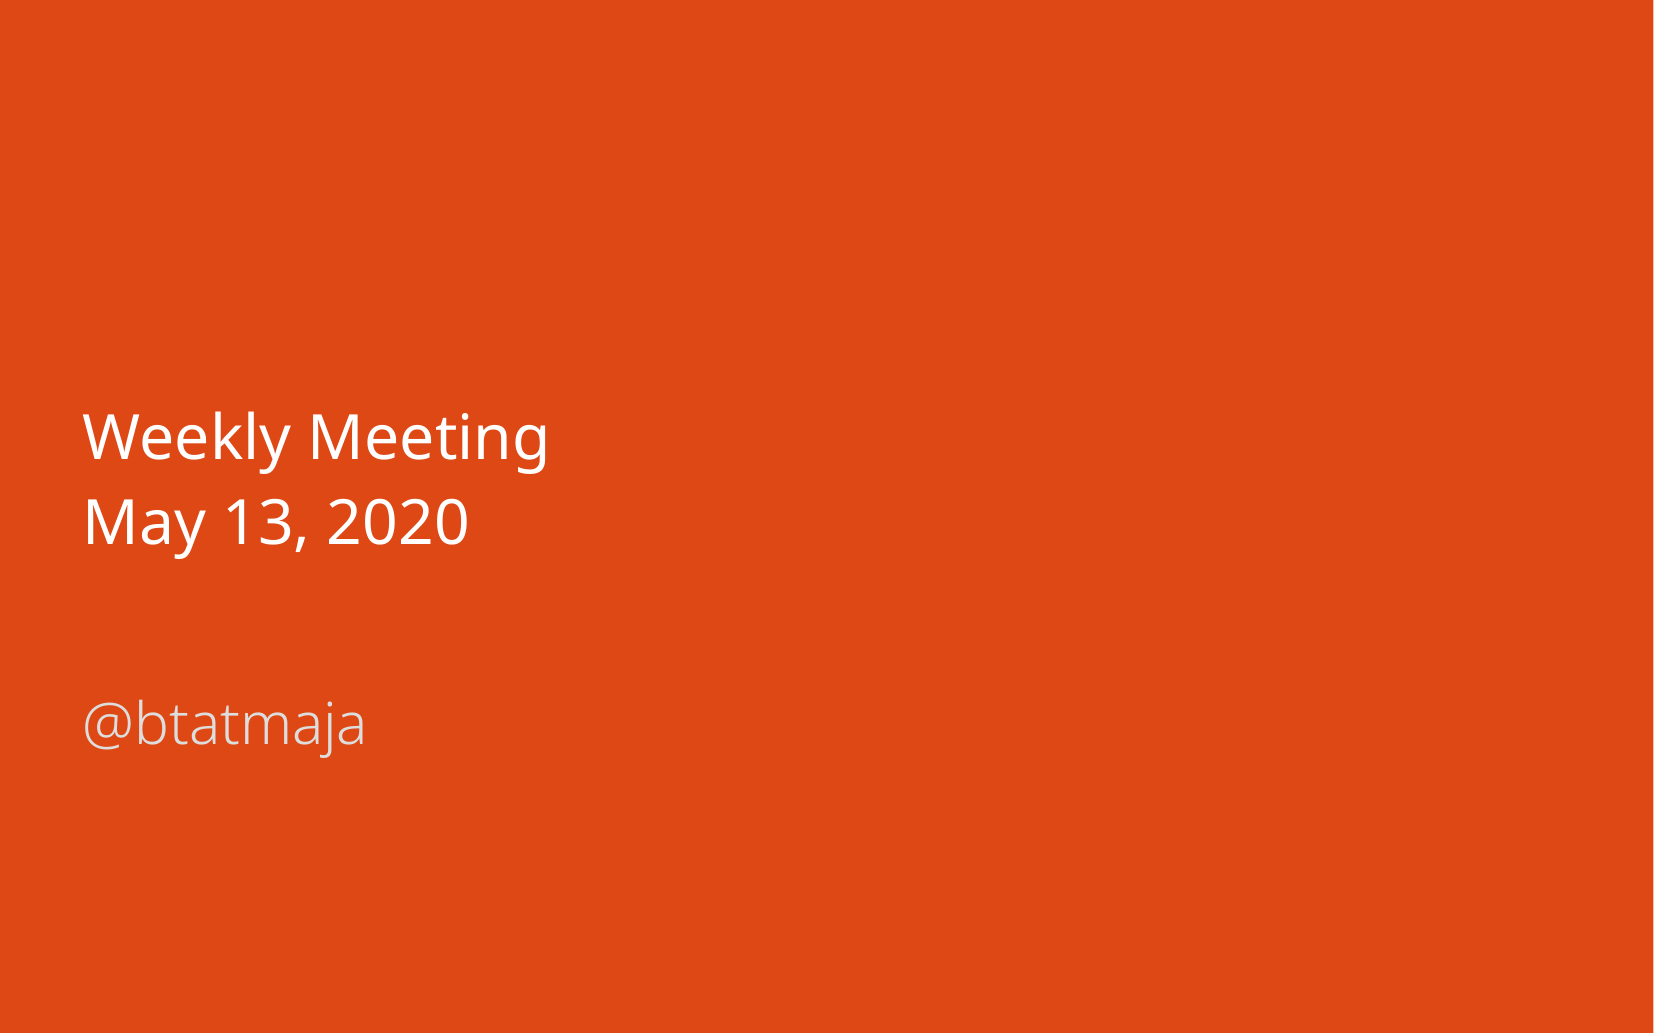

# Weekly Meeting May 13, 2020
@btatmaja